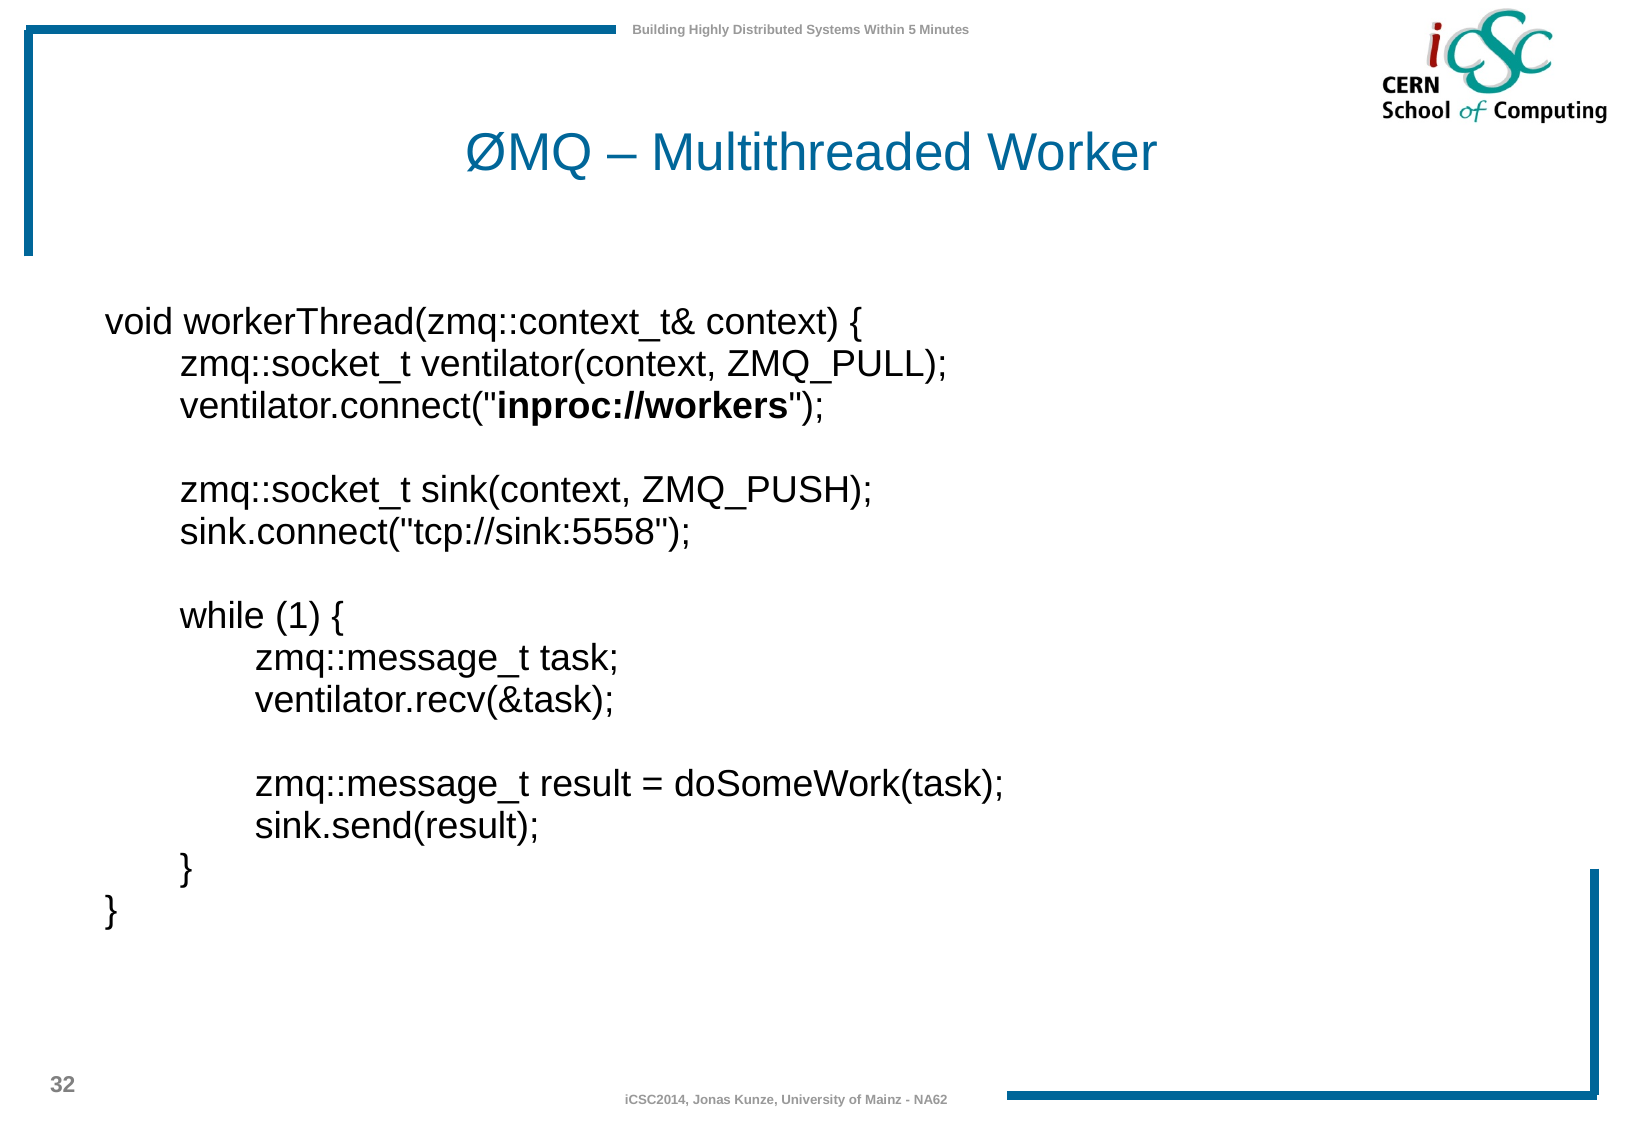

# ØMQ – Multithreaded Worker
void workerThread(zmq::context_t& context) {
	zmq::socket_t ventilator(context, ZMQ_PULL);
	ventilator.connect("inproc://workers");
	zmq::socket_t sink(context, ZMQ_PUSH);
	sink.connect("tcp://sink:5558");
	while (1) {
		zmq::message_t task;
		ventilator.recv(&task);
		zmq::message_t result = doSomeWork(task);
		sink.send(result);
	}
}